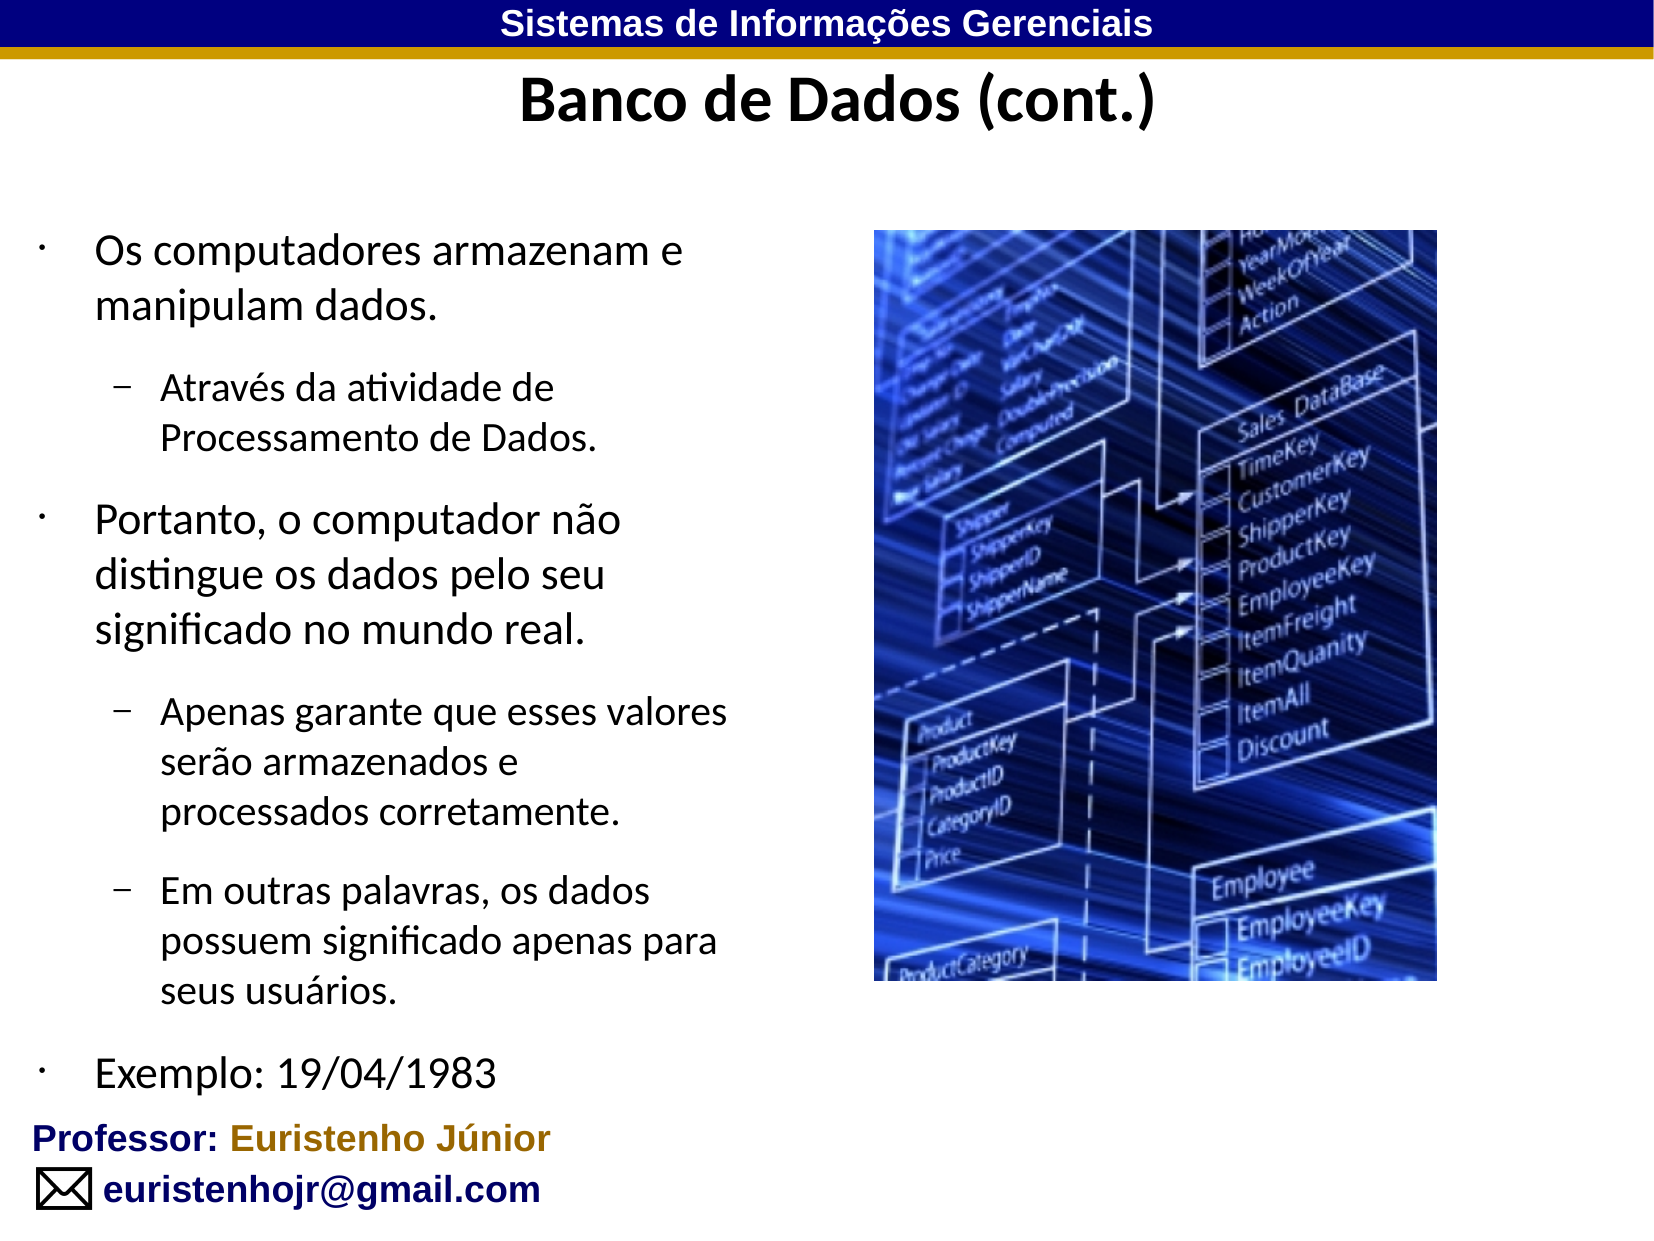

Empreendedorismo
Sistemas de Informações Gerenciais
# Banco de Dados (cont.)
Os computadores armazenam e manipulam dados.
Através da atividade de Processamento de Dados.
Portanto, o computador não distingue os dados pelo seu significado no mundo real.
Apenas garante que esses valores serão armazenados e processados corretamente.
Em outras palavras, os dados possuem significado apenas para seus usuários.
Exemplo: 19/04/1983
Professor: Euristenho Júnior
euristenhojr@gmail.com